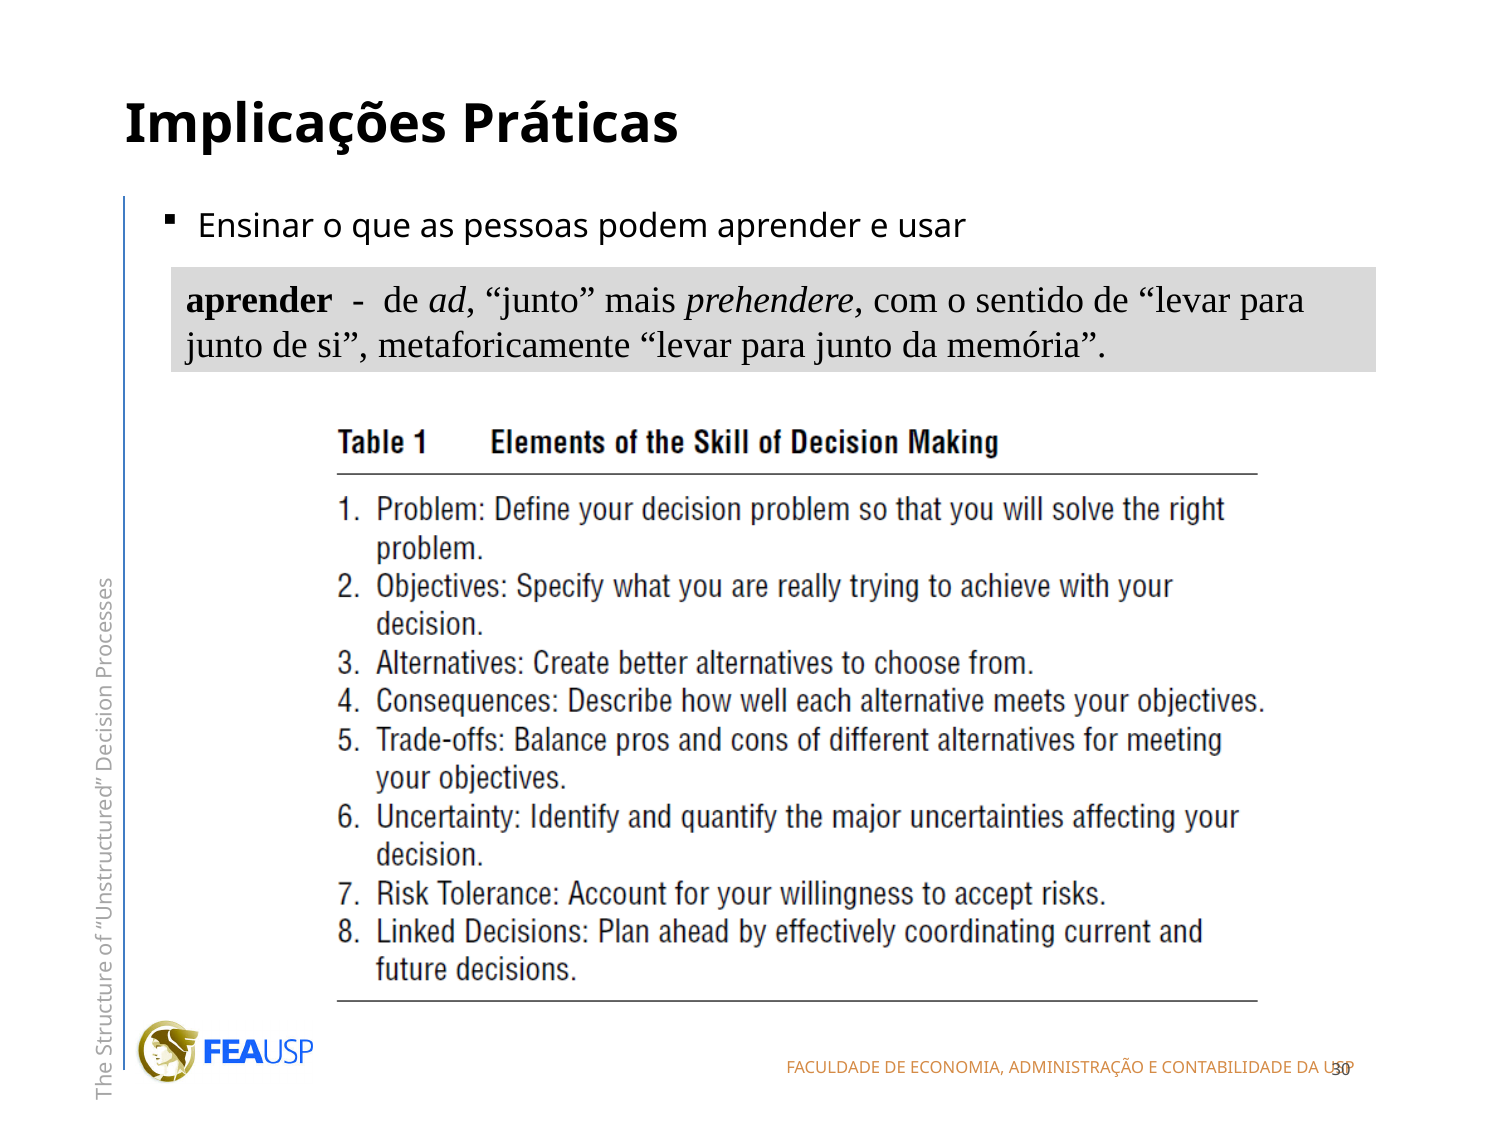

Implicações Práticas
Ensinar o que as pessoas podem aprender e usar
aprender  -  de ad, “junto” mais prehendere, com o sentido de “levar para junto de si”, metaforicamente “levar para junto da memória”.